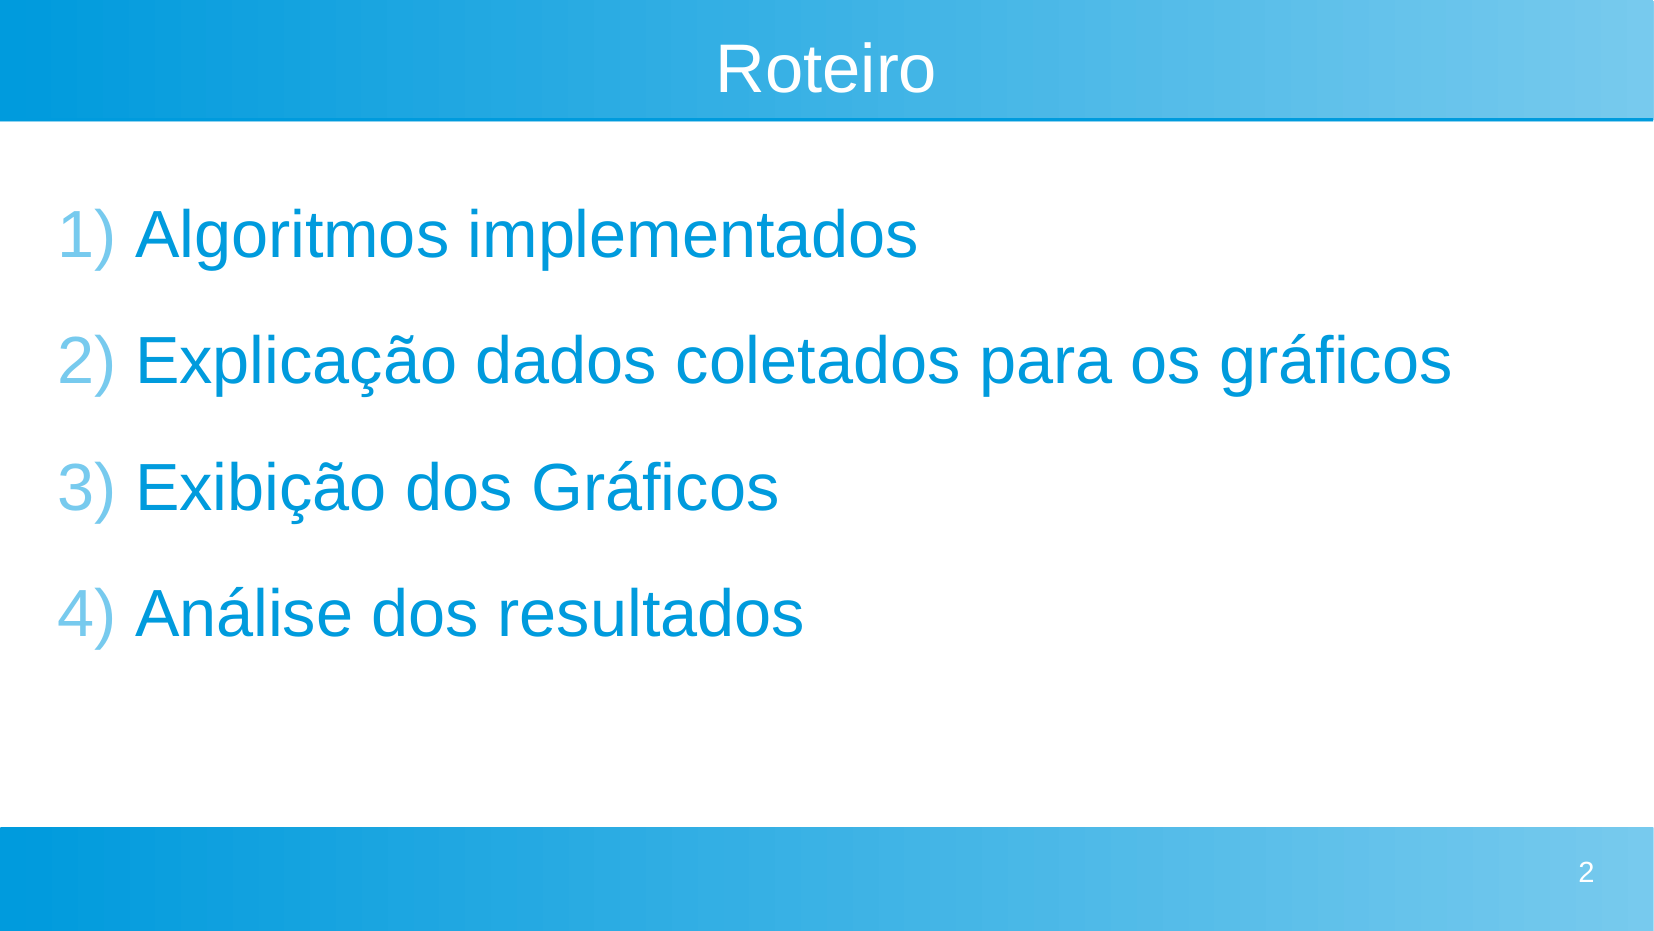

# Roteiro
 Algoritmos implementados
 Explicação dados coletados para os gráficos
 Exibição dos Gráficos
 Análise dos resultados
2